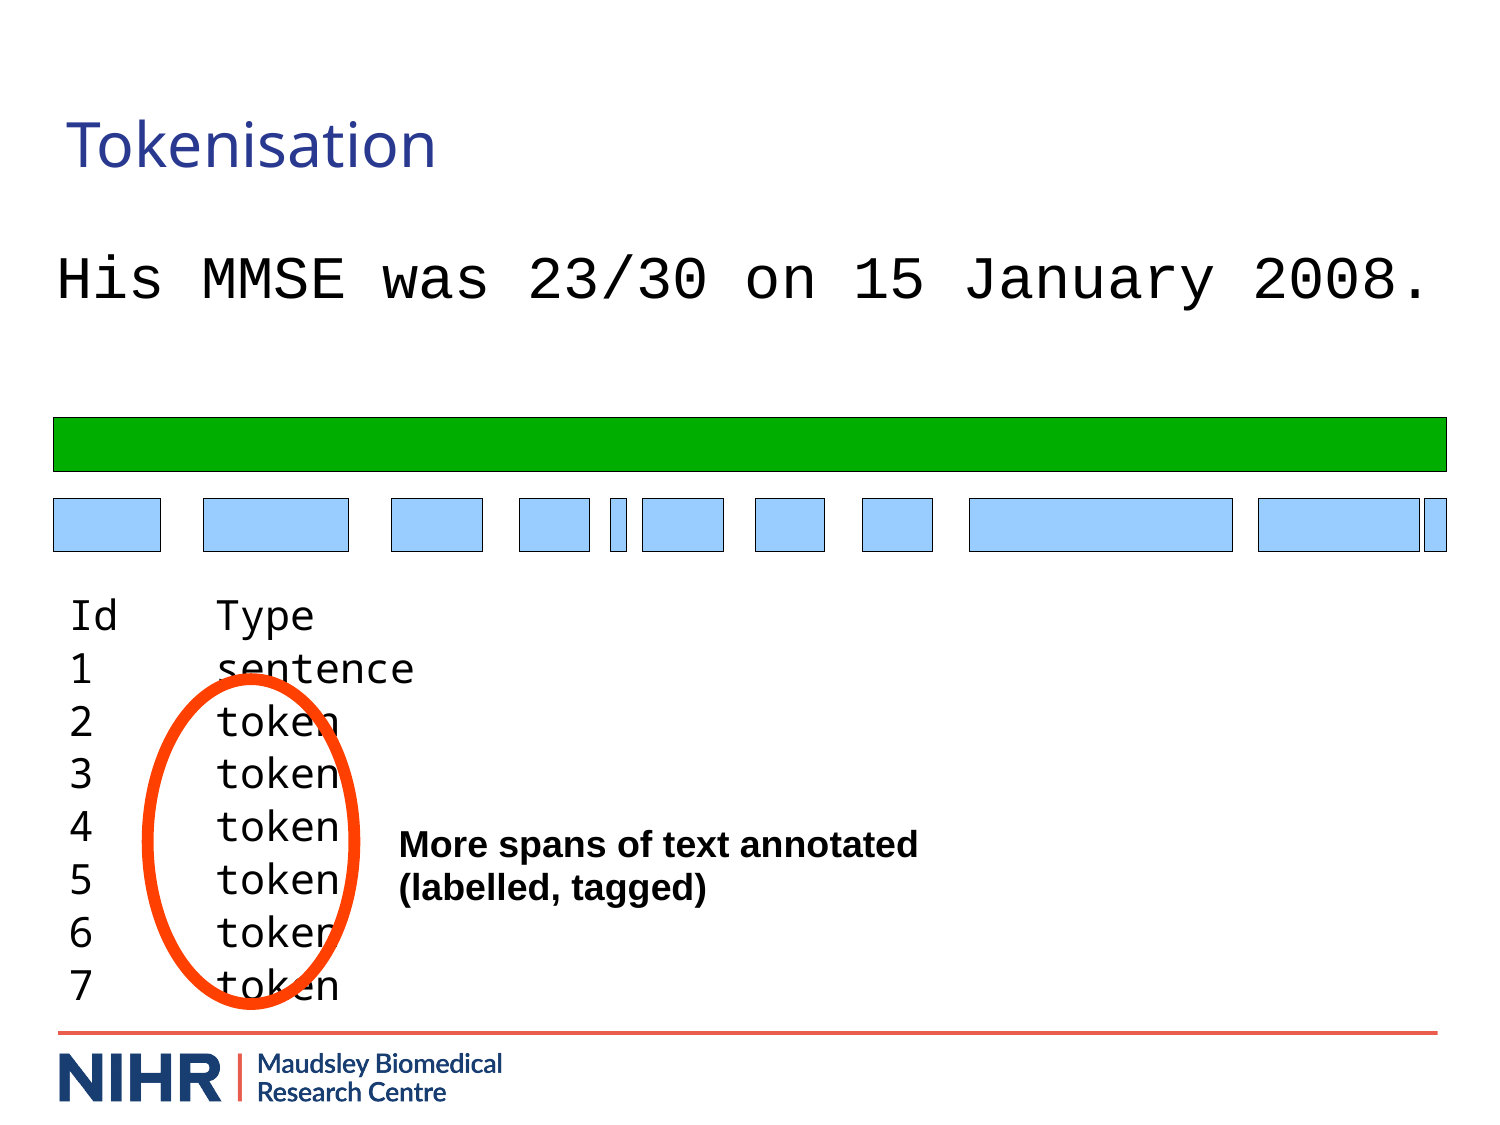

# Tokenisation
His MMSE was 23/30 on 15 January 2008.
Id		Type
1		sentence
2		token
3		token
4		token
5		token
6		token
7		token
More spans of text annotated
(labelled, tagged)